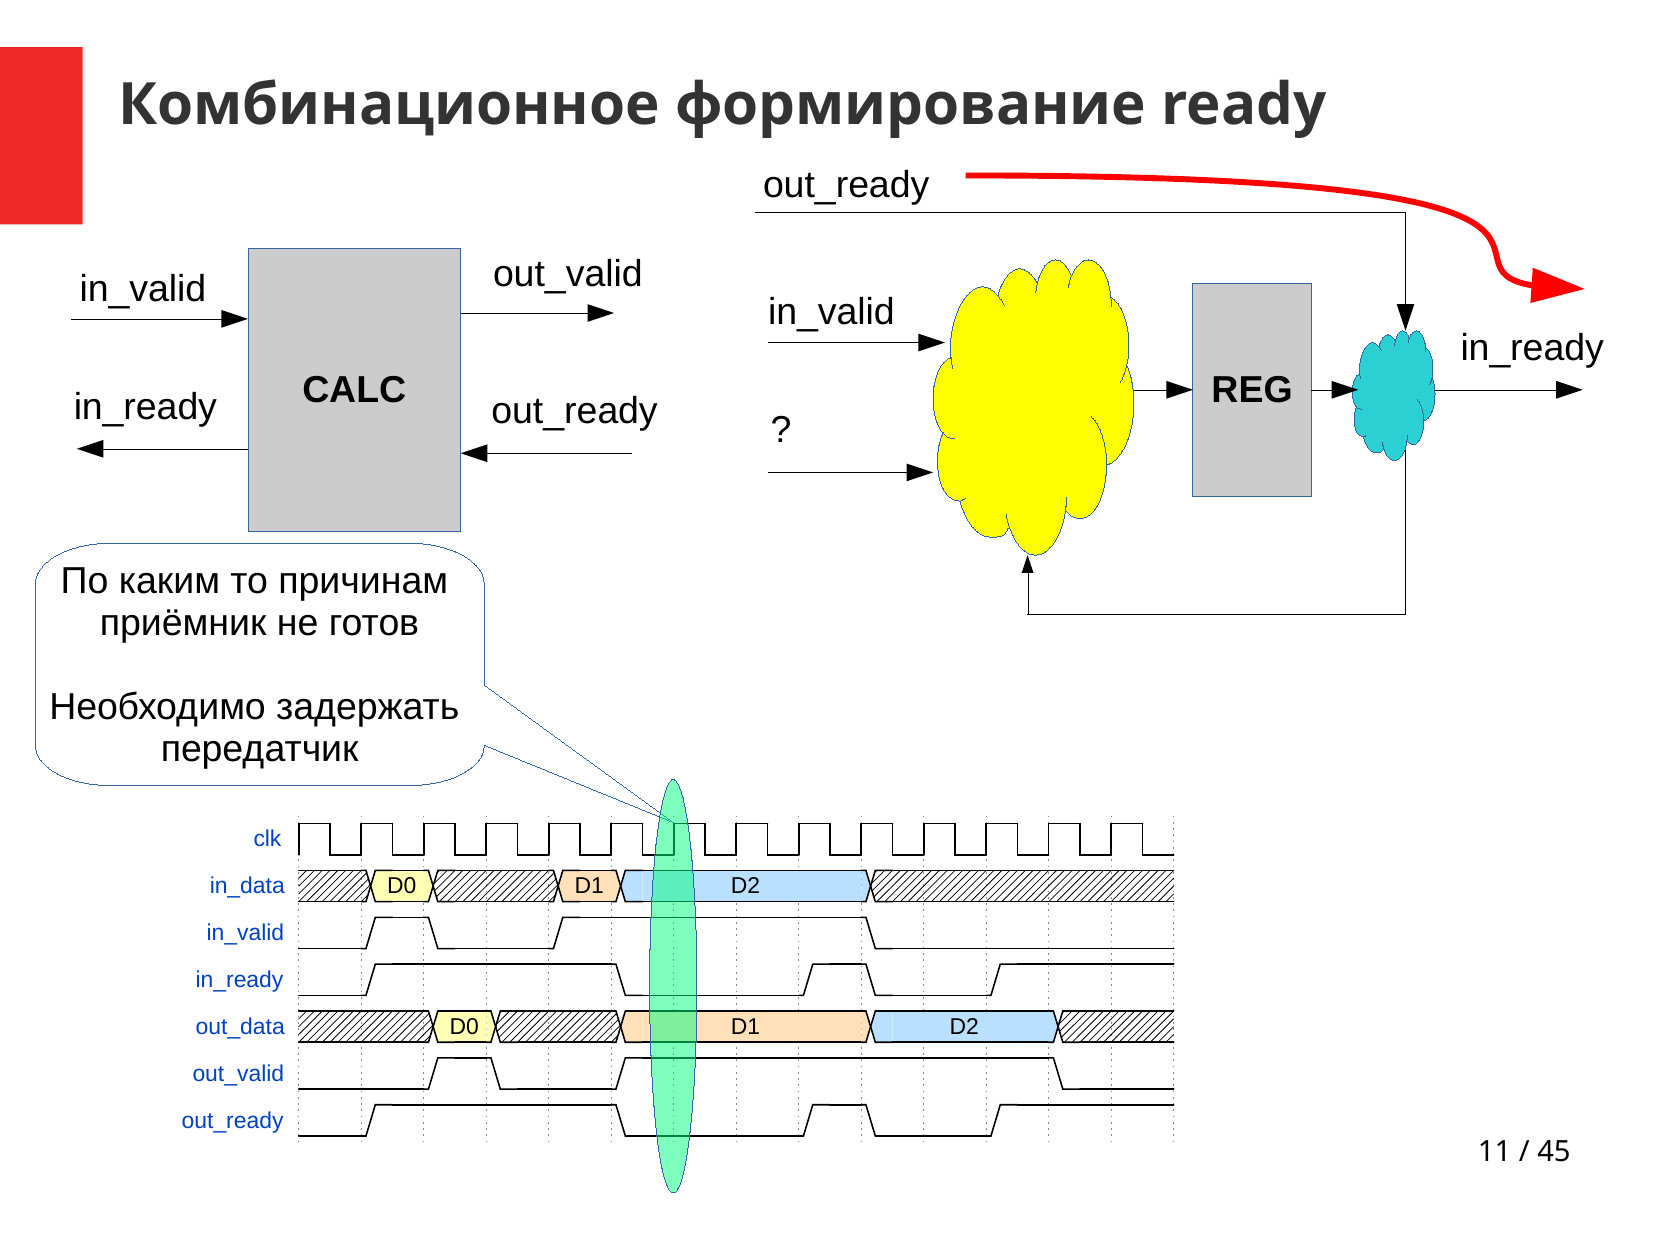

# Комбинационное формирование ready
out_ready
out_valid
CALC
in_valid
in_valid
REG
in_ready
in_ready
out_ready
?
По каким то причинам
приёмник не готов
Необходимо задержать
передатчик
11